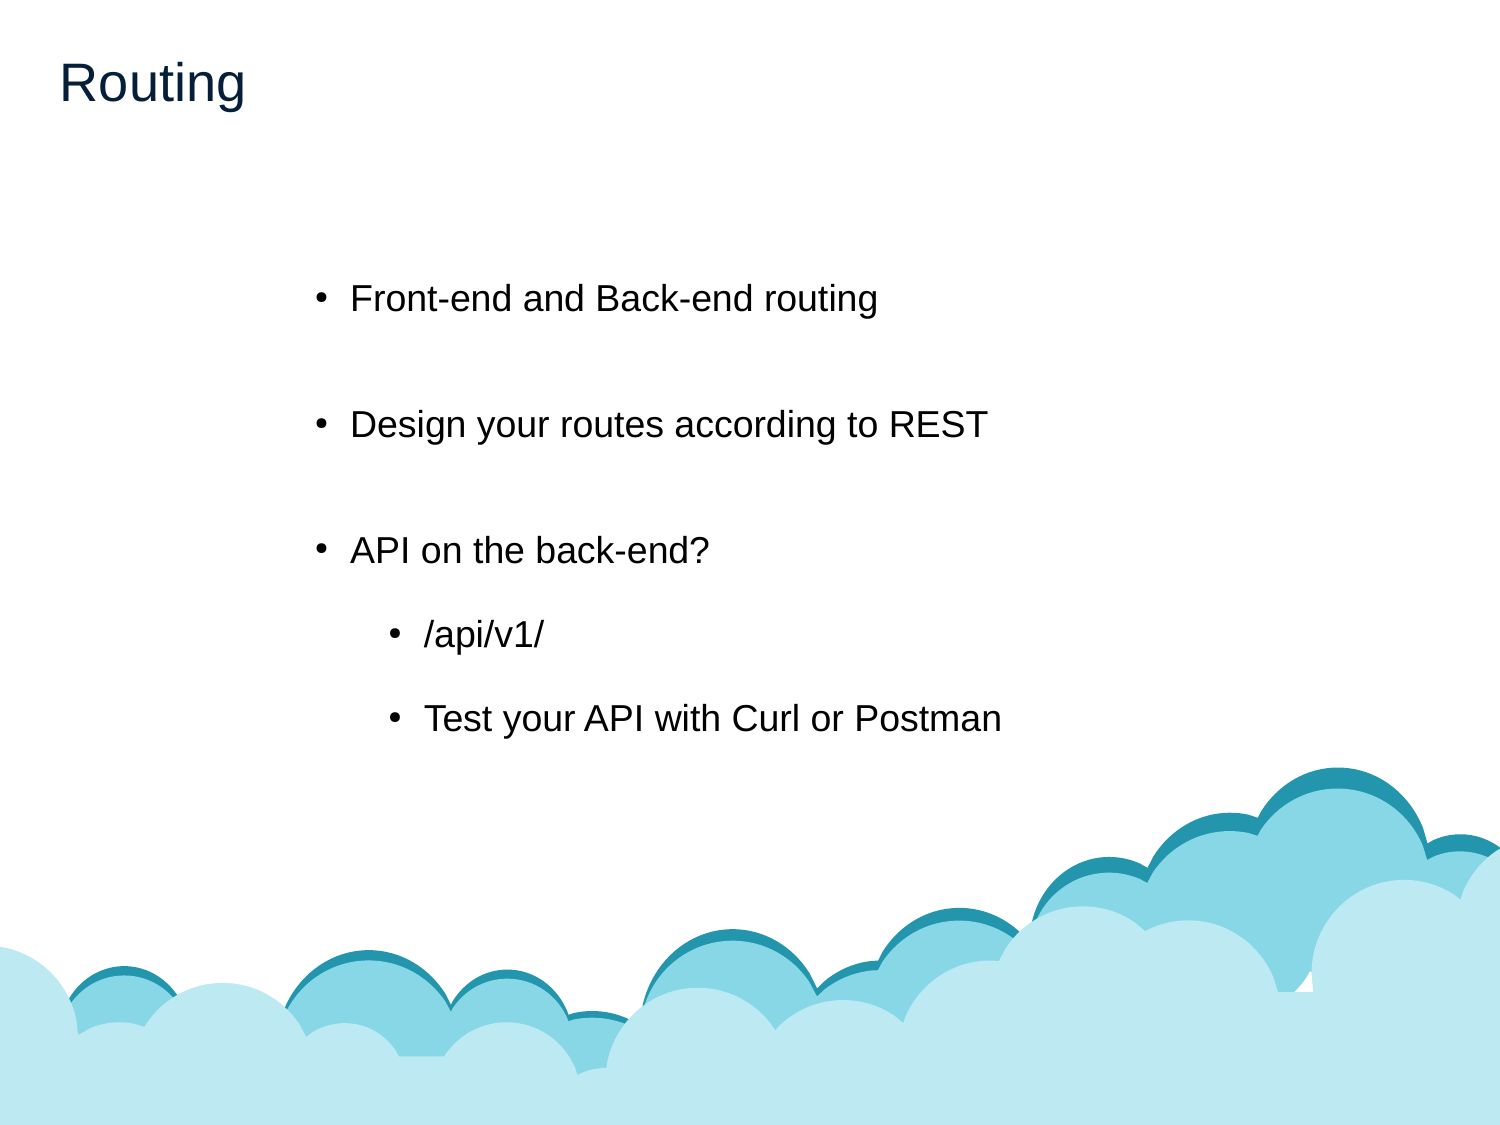

Routing
Front-end and Back-end routing
Design your routes according to REST
API on the back-end?
/api/v1/
Test your API with Curl or Postman